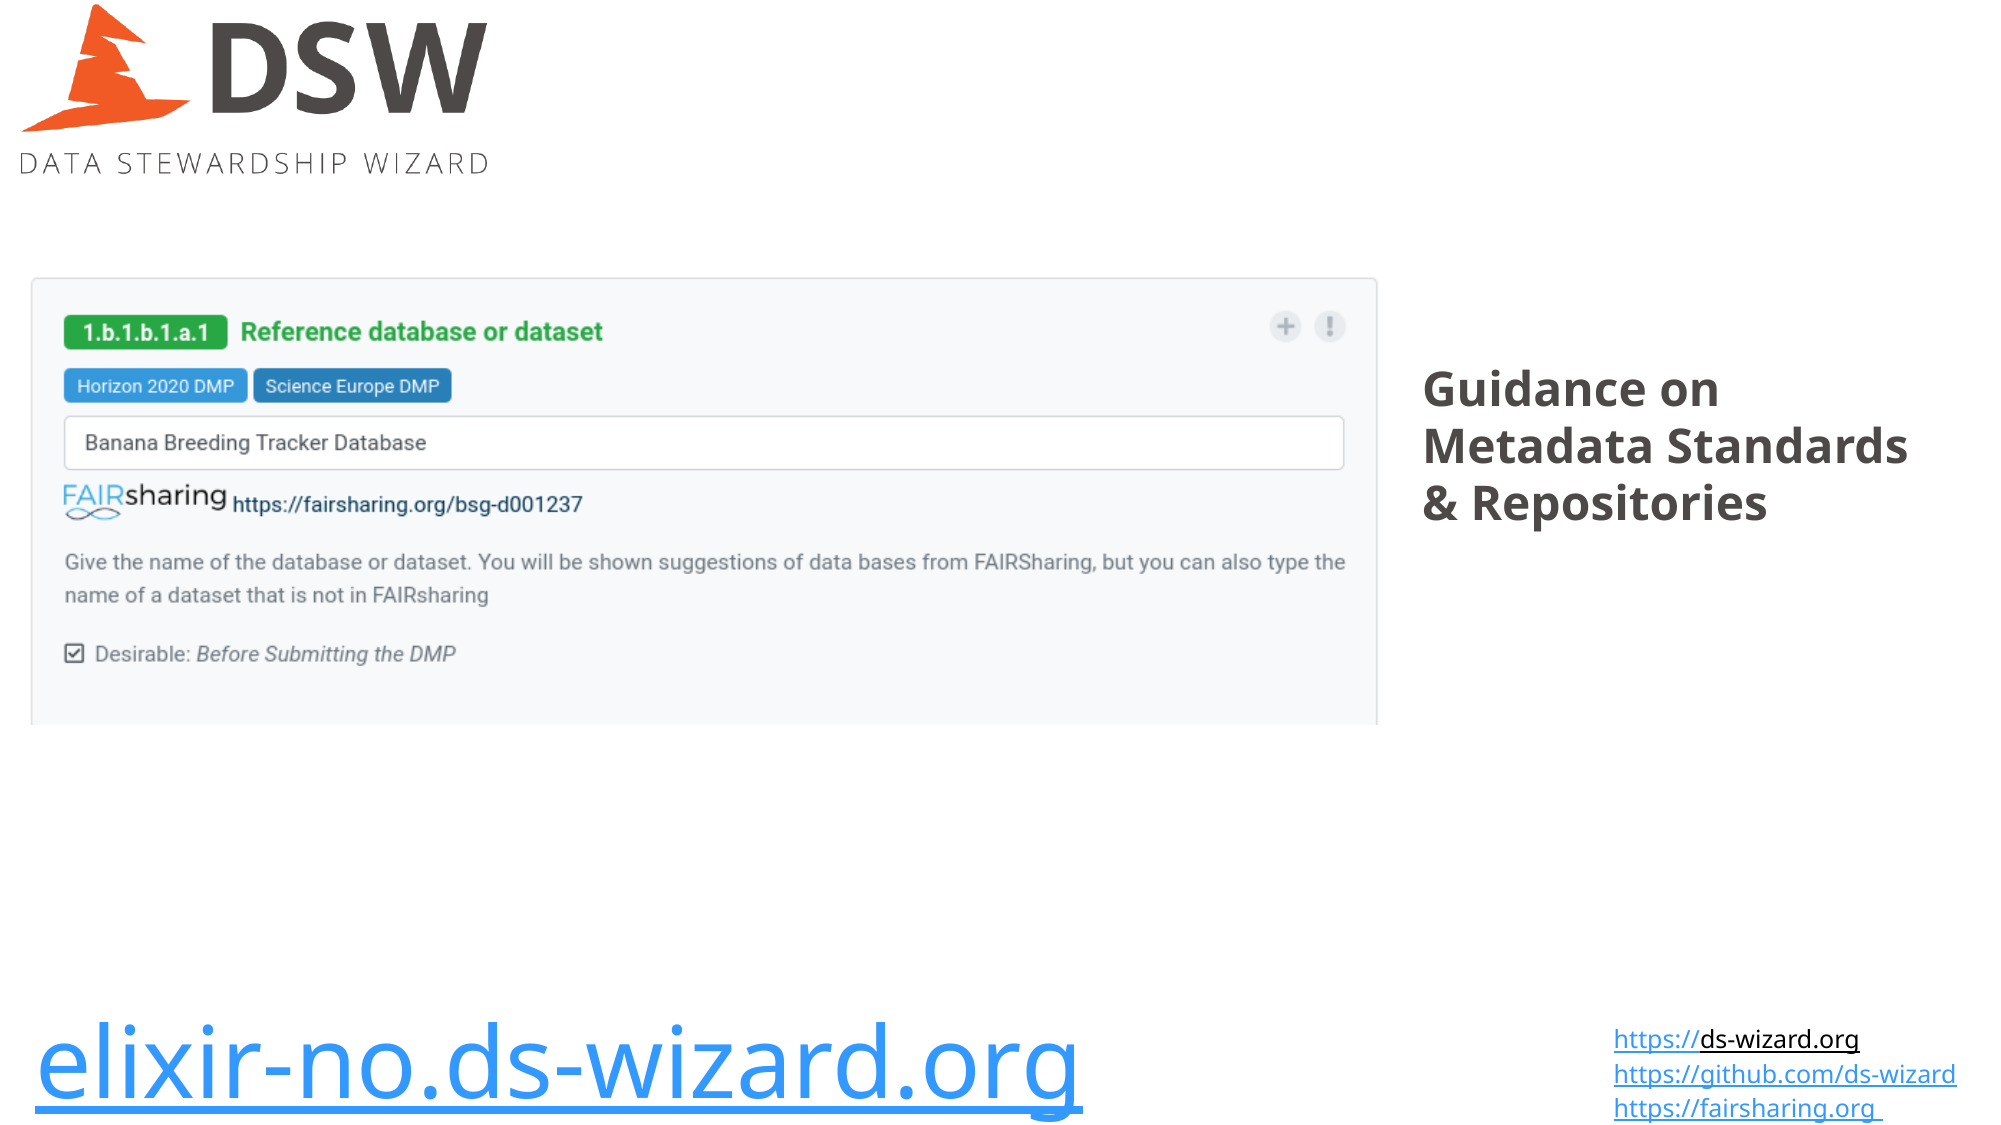

Guidance on Metadata Standards & Repositories
https://ds-wizard.org
https://github.com/ds-wizard
https://fairsharing.org
elixir-no.ds-wizard.org